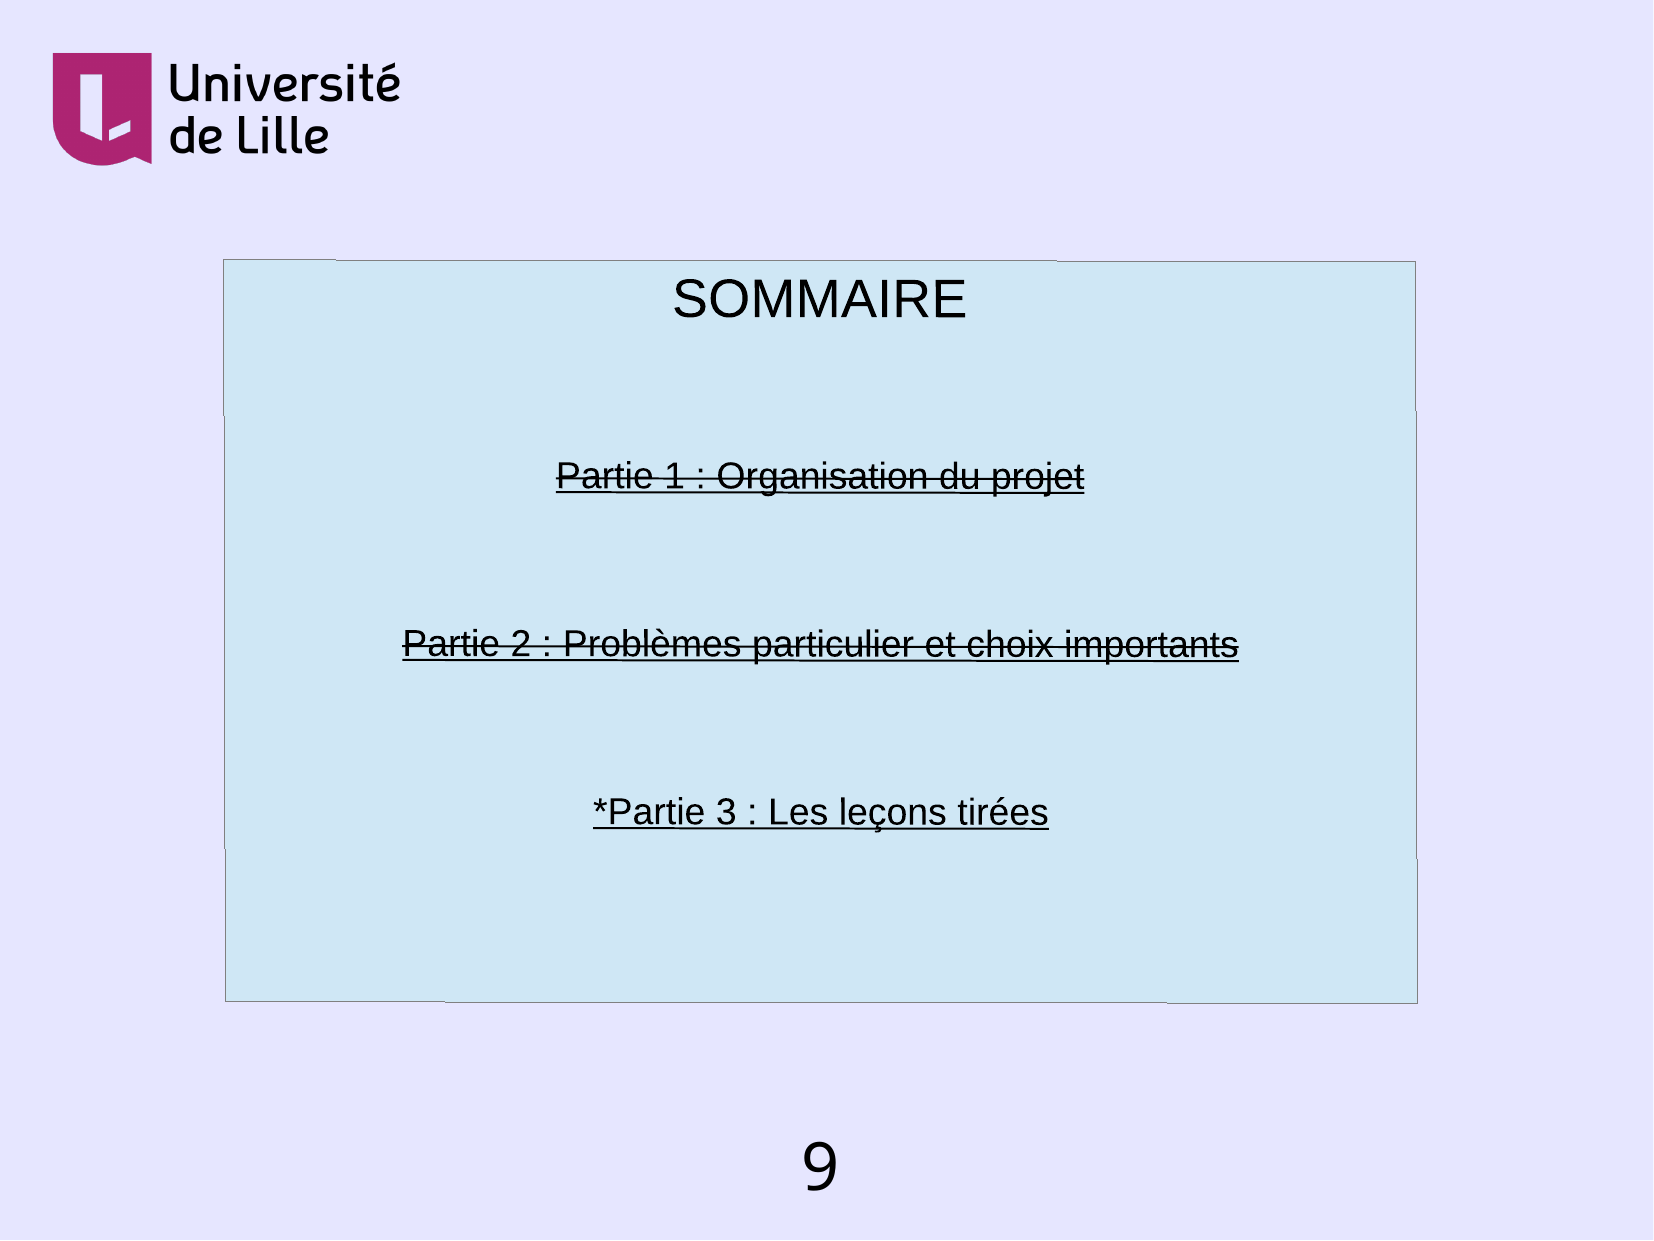

SOMMAIRE
Partie 1 : Organisation du projet
Partie 2 : Problèmes particulier et choix importants
*Partie 3 : Les leçons tirées
9